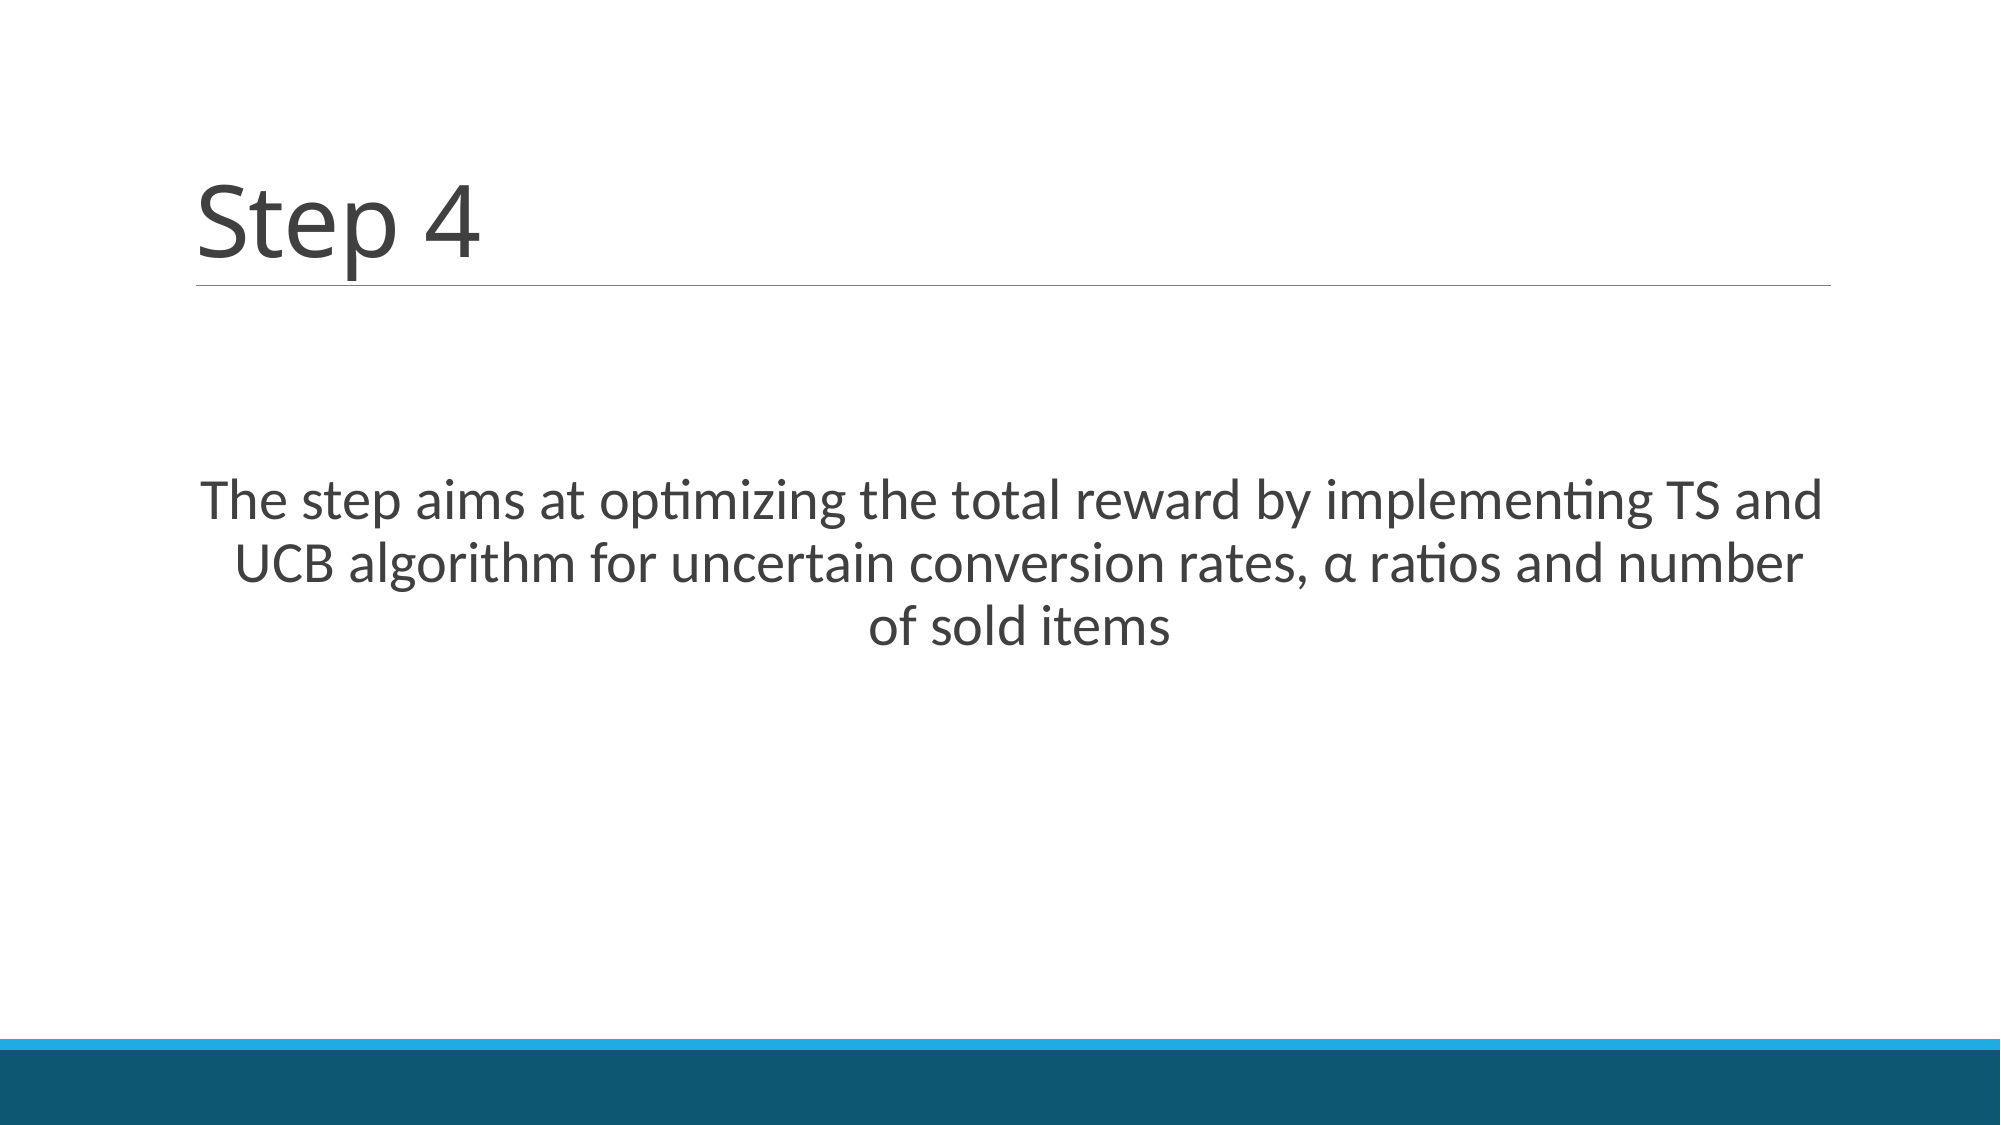

# Step 4
The step aims at optimizing the total reward by implementing TS and UCB algorithm for uncertain conversion rates, α ratios and number of sold items